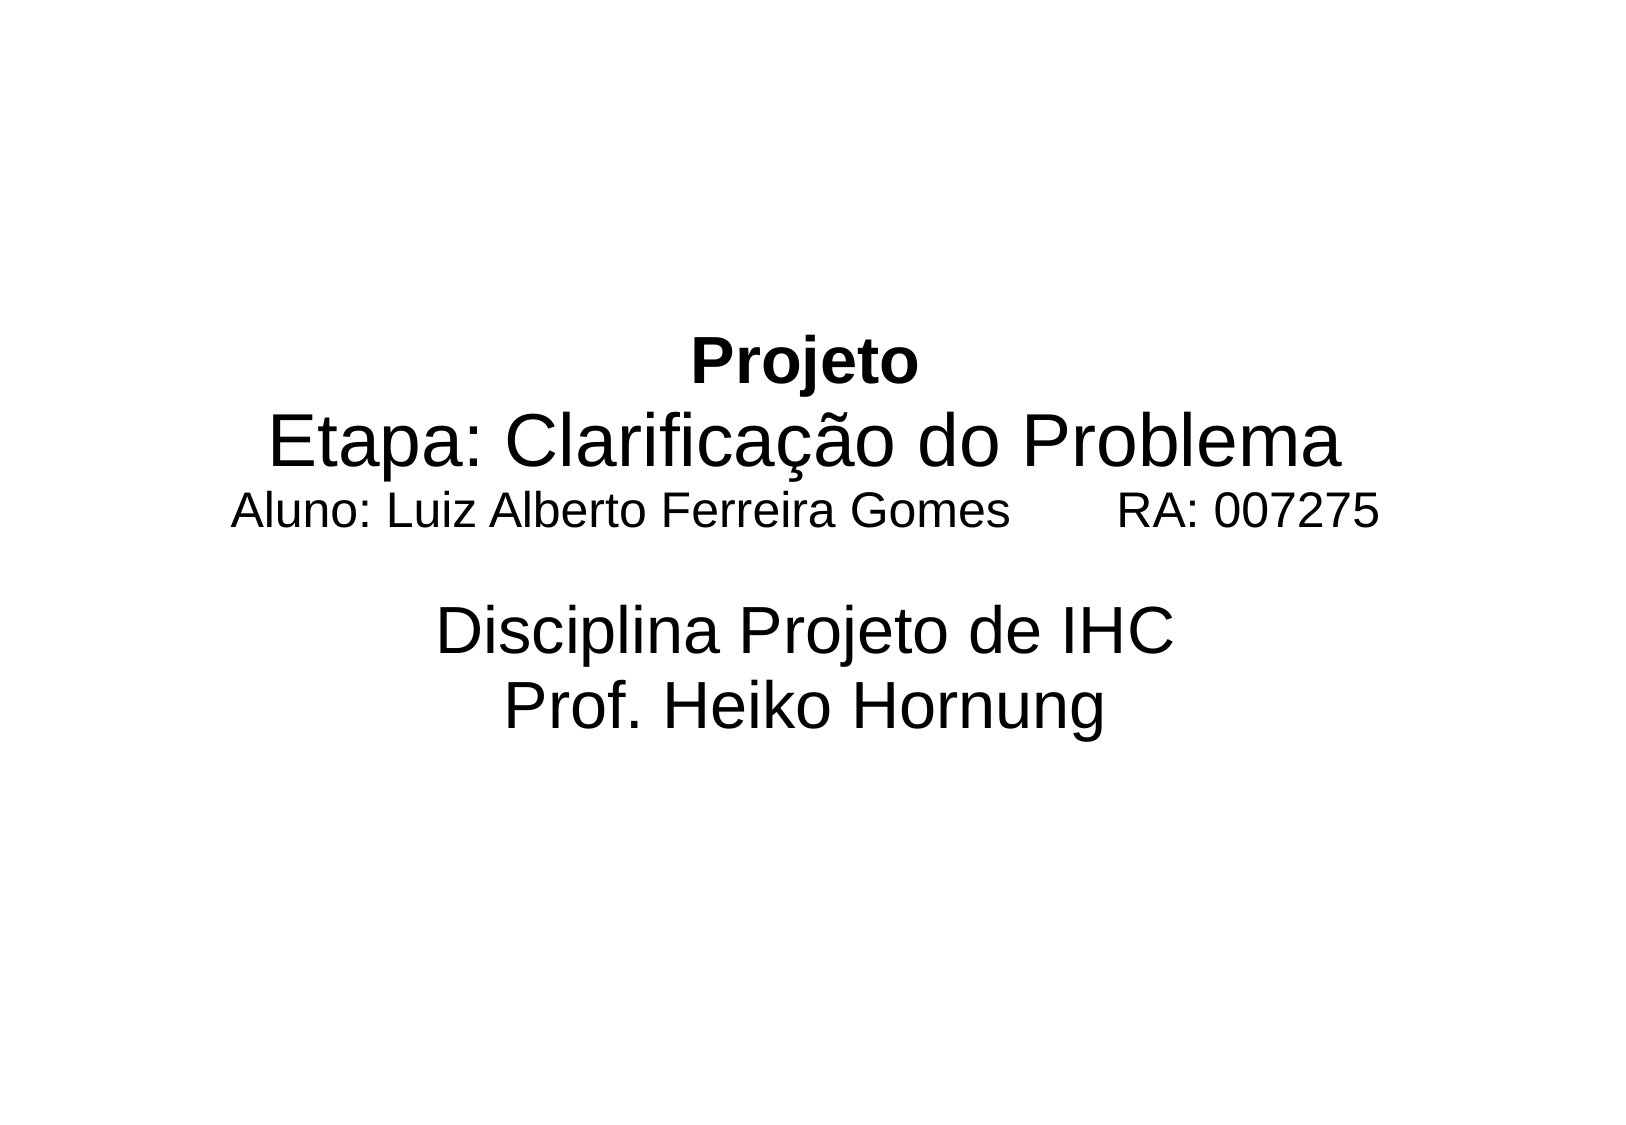

# Projeto
Etapa: Clarificação do Problema
Aluno: Luiz Alberto Ferreira Gomes 		RA: 007275
Disciplina Projeto de IHC
Prof. Heiko Hornung